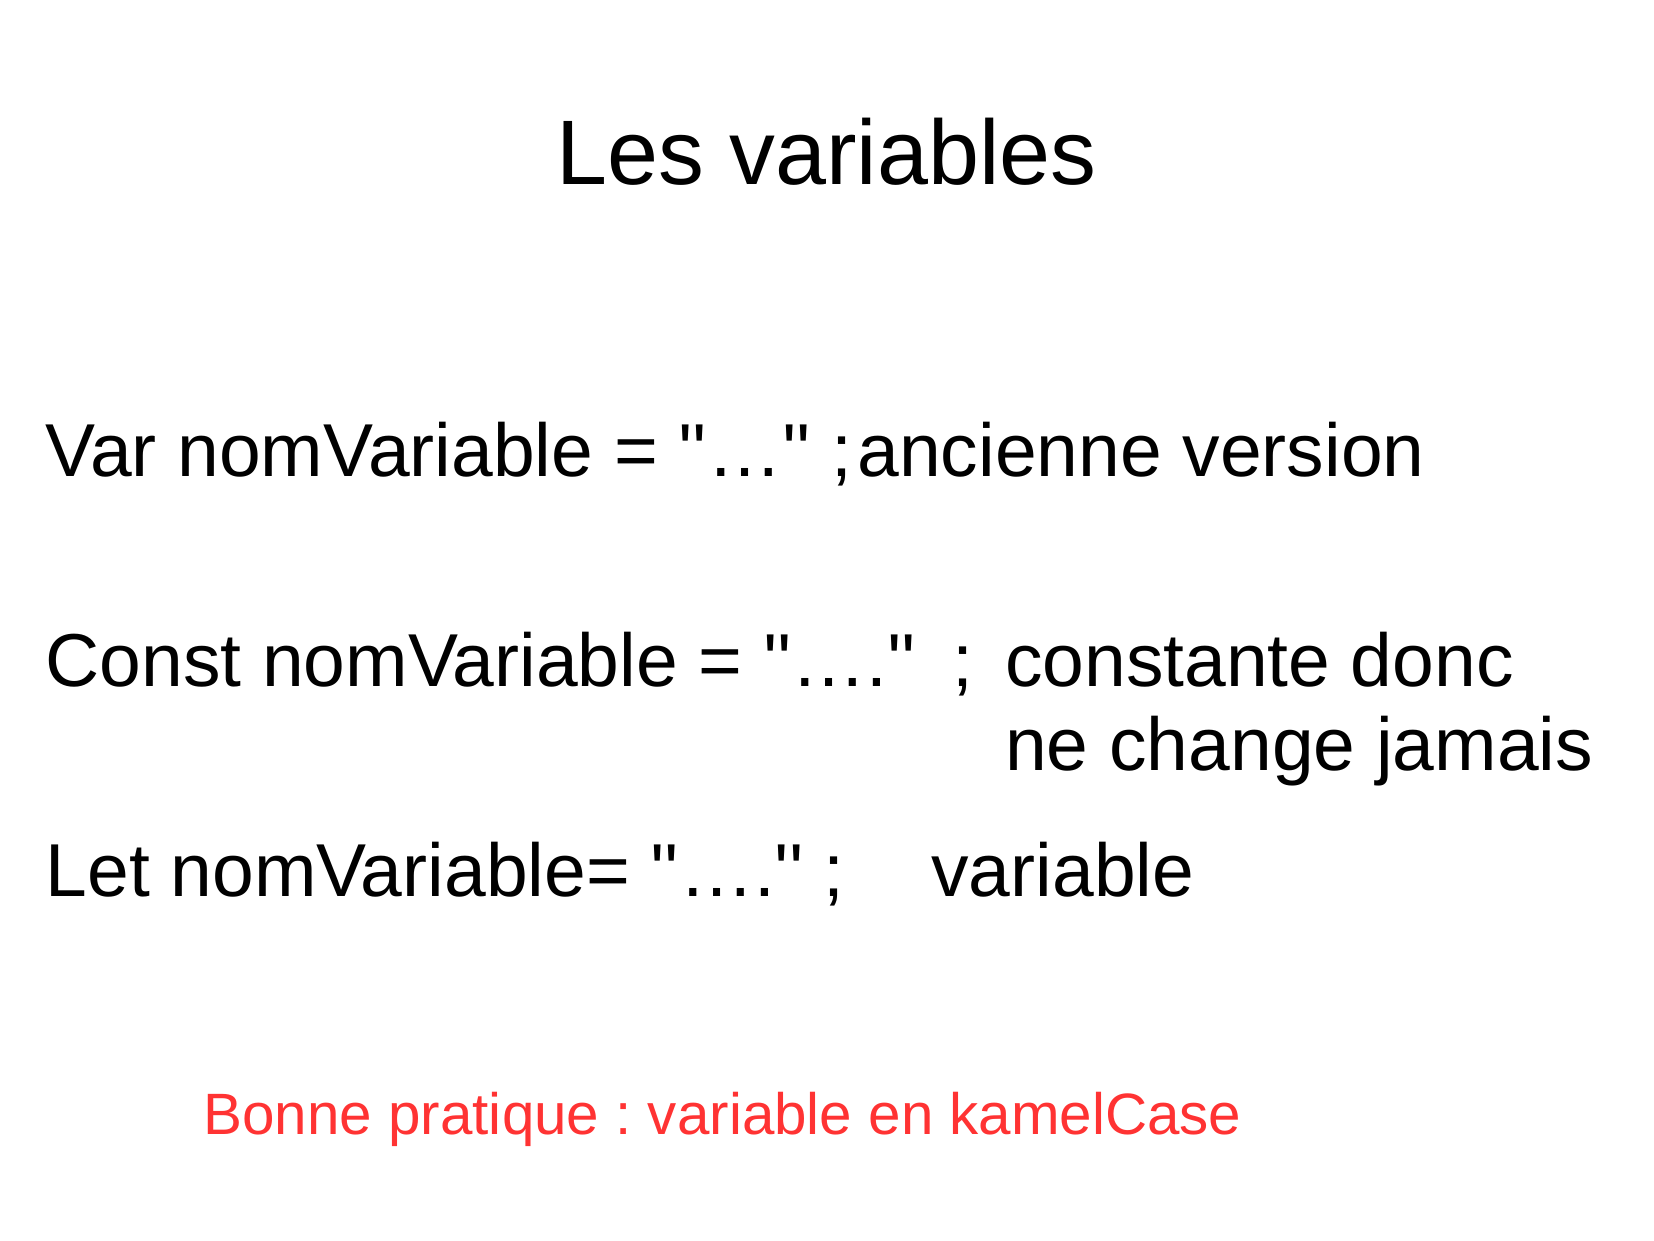

# Les variables
Var nomVariable = ''…'' ;	ancienne version
Const nomVariable = ''….''	 ;	constante donc
													ne change jamais
Let nomVariable= ''….'' ;		variable
Bonne pratique : variable en kamelCase